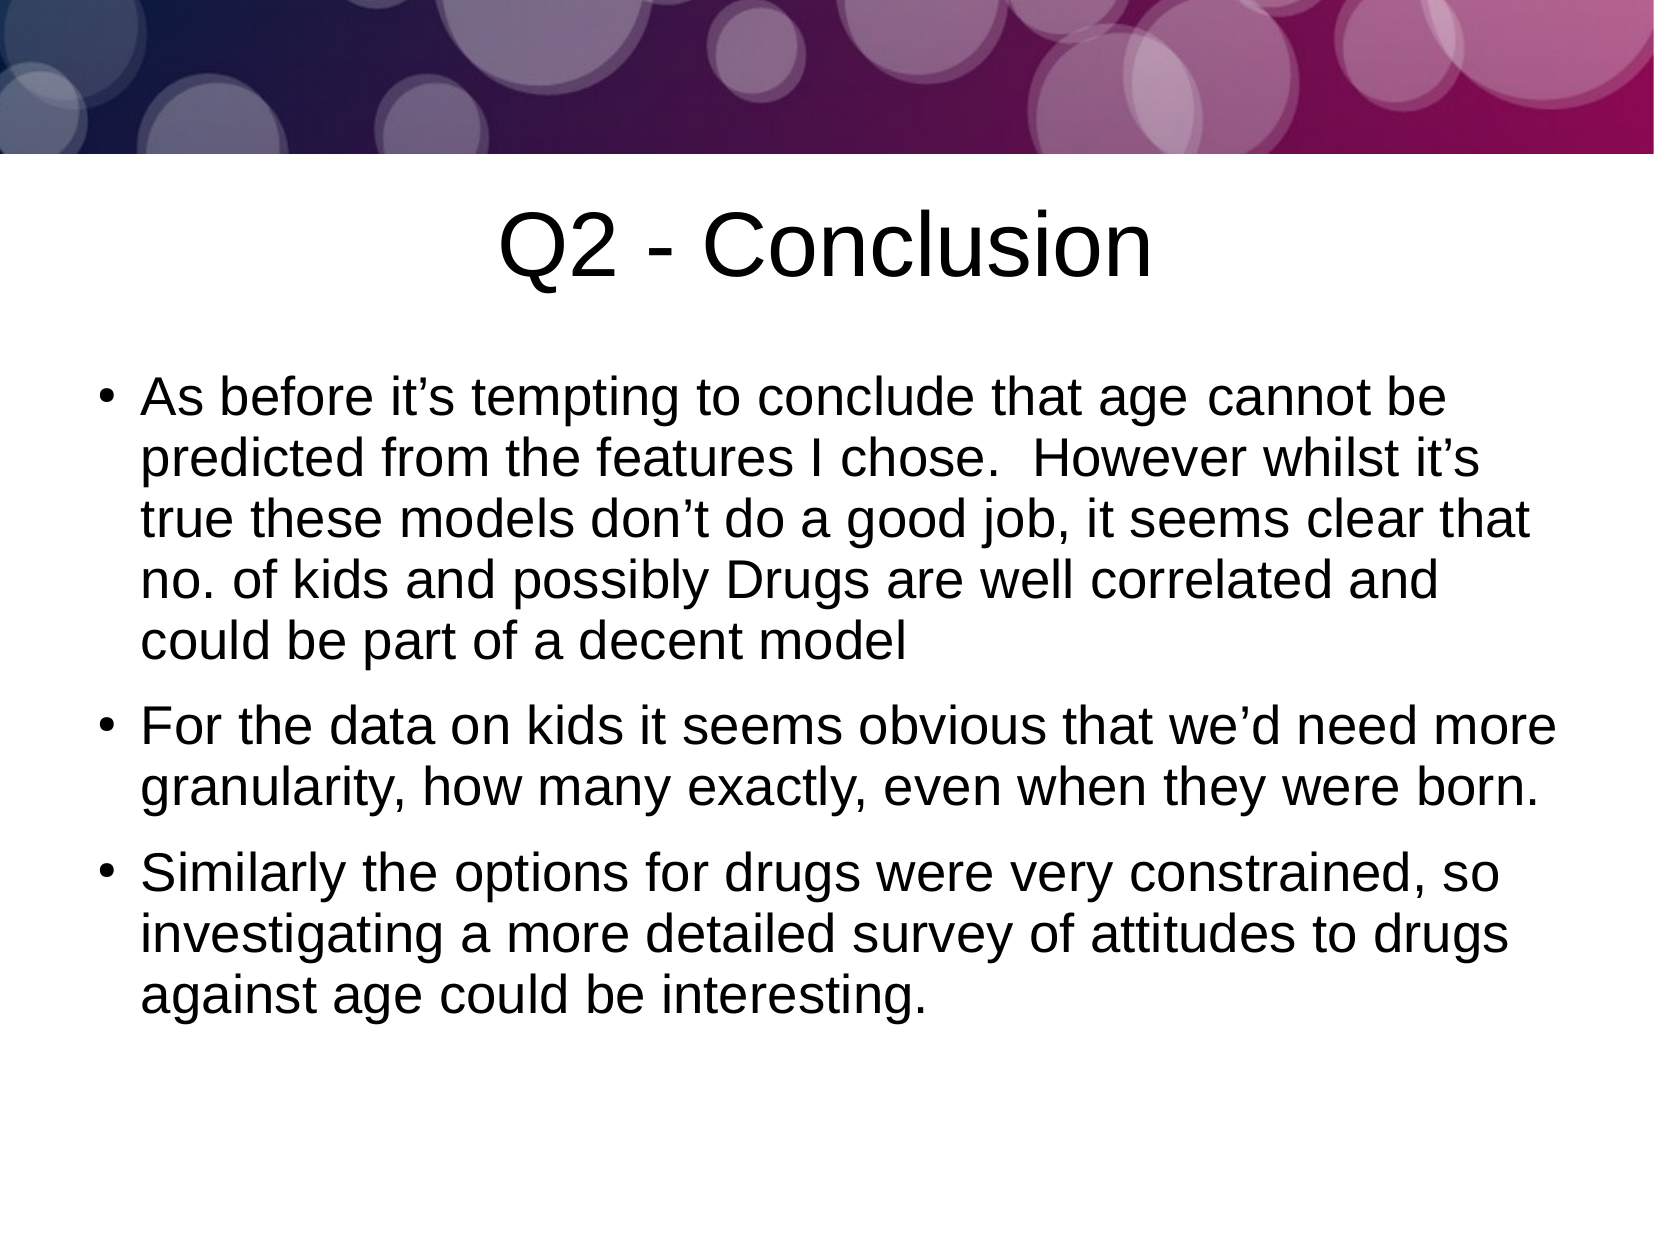

# Q2 - Conclusion
As before it’s tempting to conclude that age cannot be predicted from the features I chose. However whilst it’s true these models don’t do a good job, it seems clear that no. of kids and possibly Drugs are well correlated and could be part of a decent model
For the data on kids it seems obvious that we’d need more granularity, how many exactly, even when they were born.
Similarly the options for drugs were very constrained, so investigating a more detailed survey of attitudes to drugs against age could be interesting.